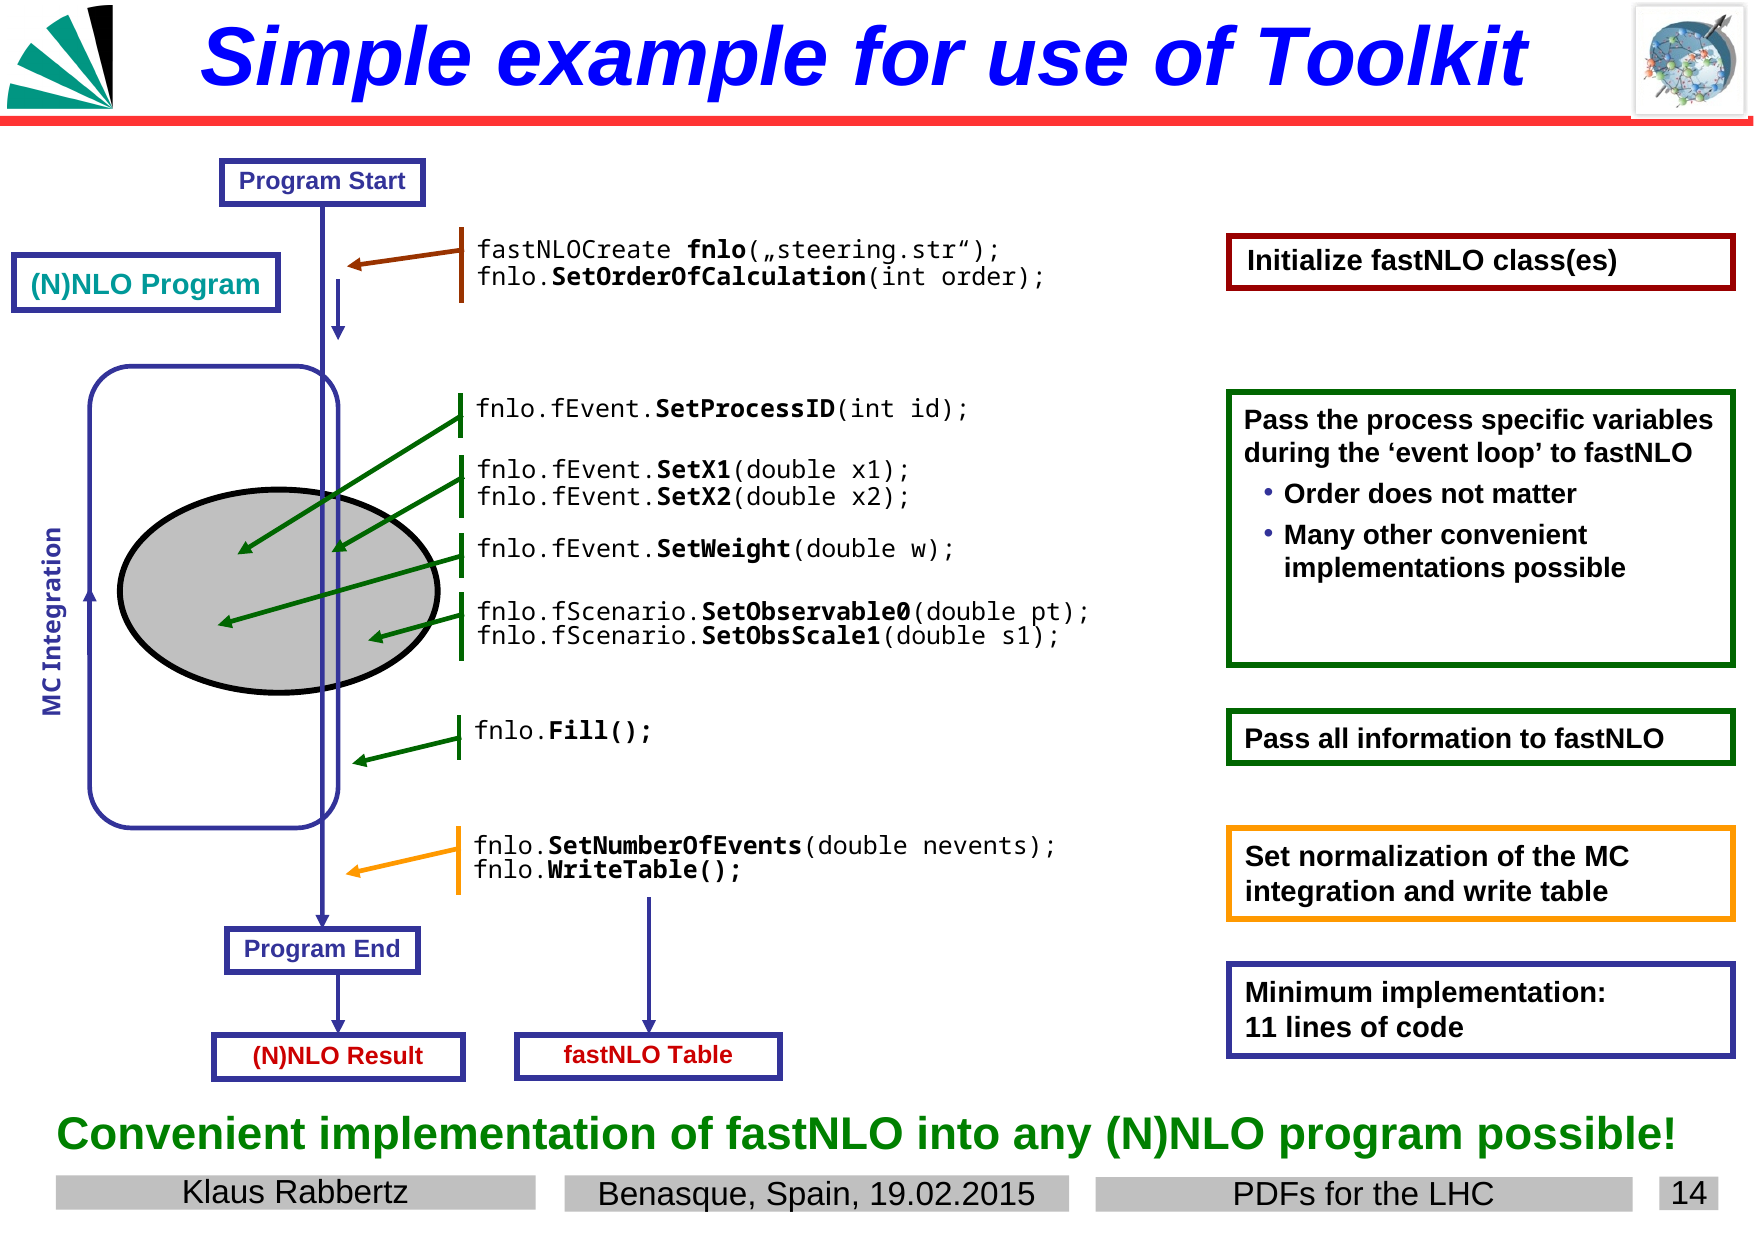

# Simple example for use of Toolkit
Program Start
fastNLOCreate fnlo(„steering.str“);
fnlo.SetOrderOfCalculation(int order);
 Initialize fastNLO class(es)
(N)NLO Program
Pass the process specific variables during the ‘event loop’ to fastNLO
Order does not matter
Many other convenient implementations possible
fnlo.fEvent.SetProcessID(int id);
fnlo.fEvent.SetX1(double x1);
fnlo.fEvent.SetX2(double x2);
fnlo.fEvent.SetWeight(double w);
fnlo.fScenario.SetObservable0(double pt);
fnlo.fScenario.SetObsScale1(double s1);
MC Integration
Pass all information to fastNLO
fnlo.Fill();
fnlo.SetNumberOfEvents(double nevents);
fnlo.WriteTable();
Set normalization of the MC integration and write table
Program End
Minimum implementation:
11 lines of code
fastNLO Table
(N)NLO Result
Convenient implementation of fastNLO into any (N)NLO program possible!